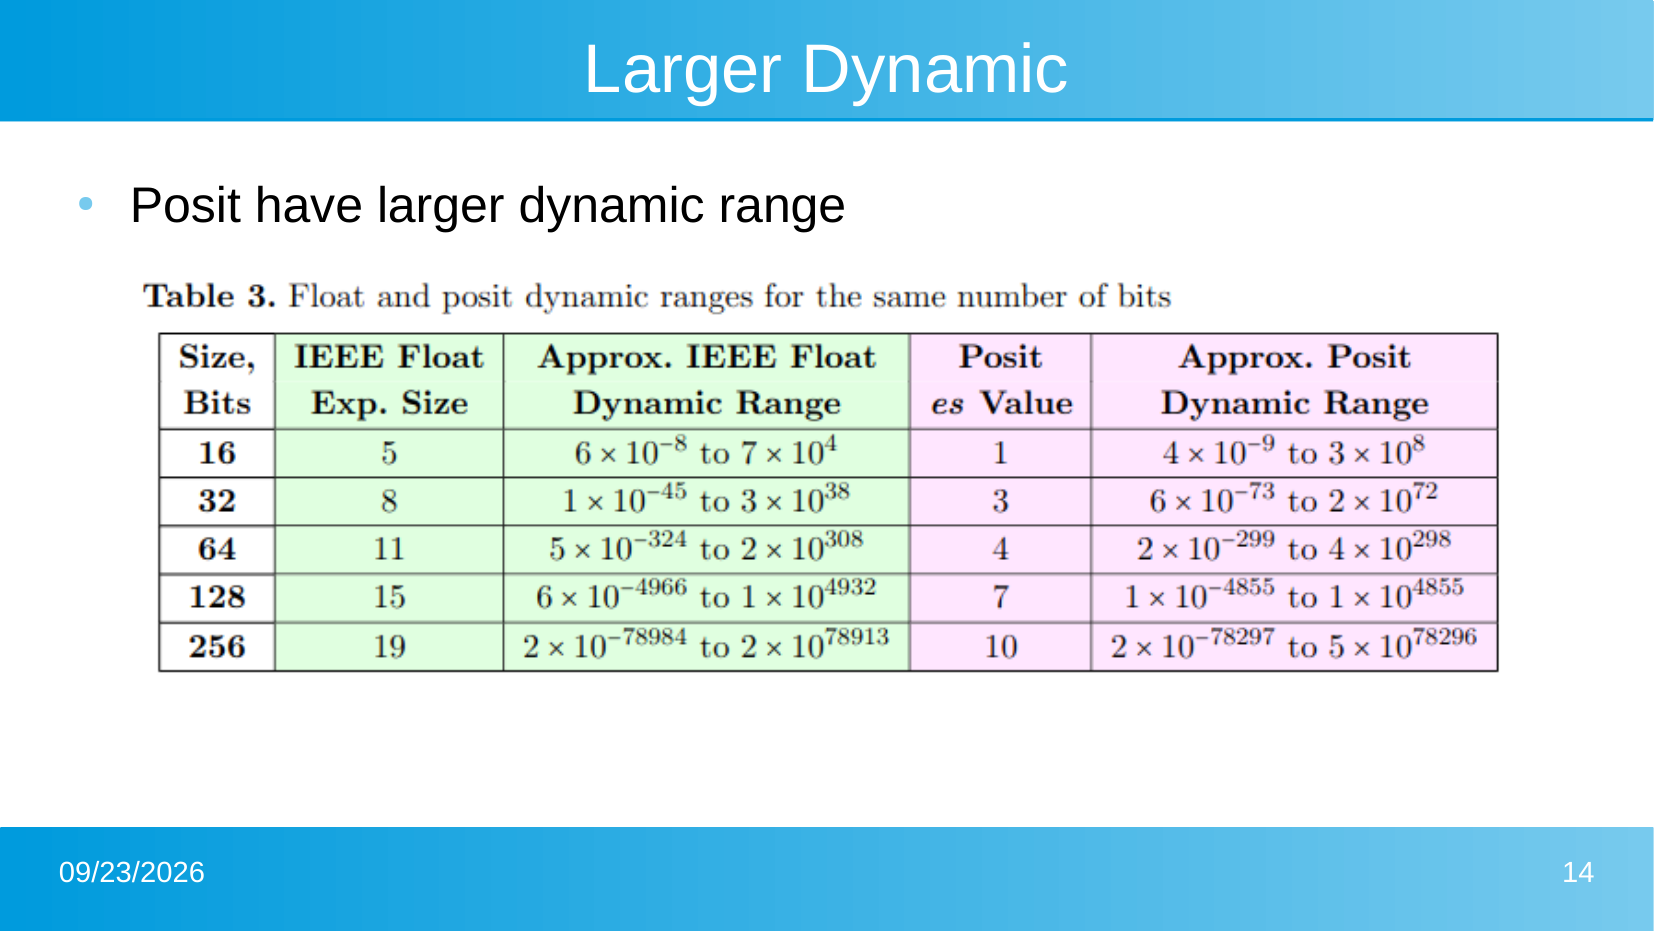

# Larger Dynamic
Posit have larger dynamic range
14